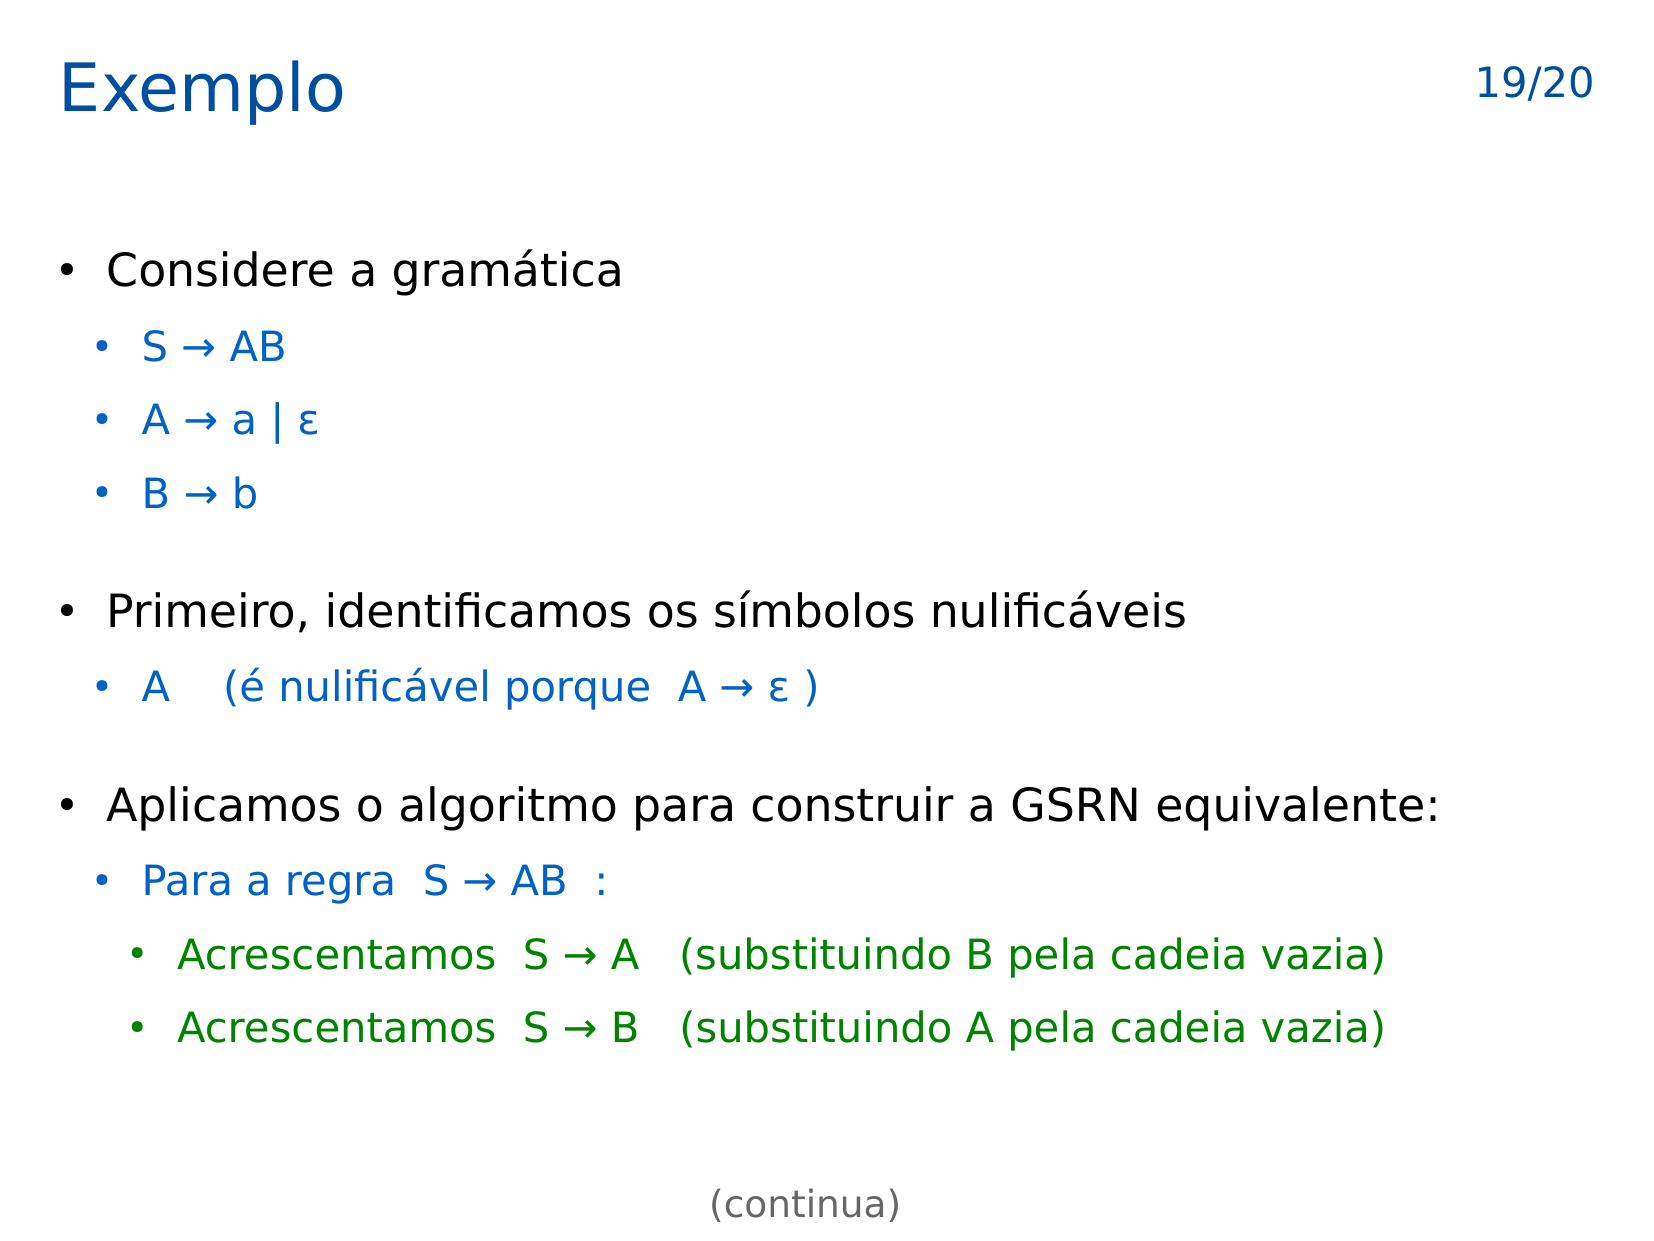

# Exemplo
19
Considere a gramática
S → AB
A → a | ε
B → b
Primeiro, identificamos os símbolos nulificáveis
A (é nulificável porque A → ε )
Aplicamos o algoritmo para construir a GSRN equivalente:
Para a regra S → AB :
Acrescentamos S → A (substituindo B pela cadeia vazia)
Acrescentamos S → B (substituindo A pela cadeia vazia)
(continua)